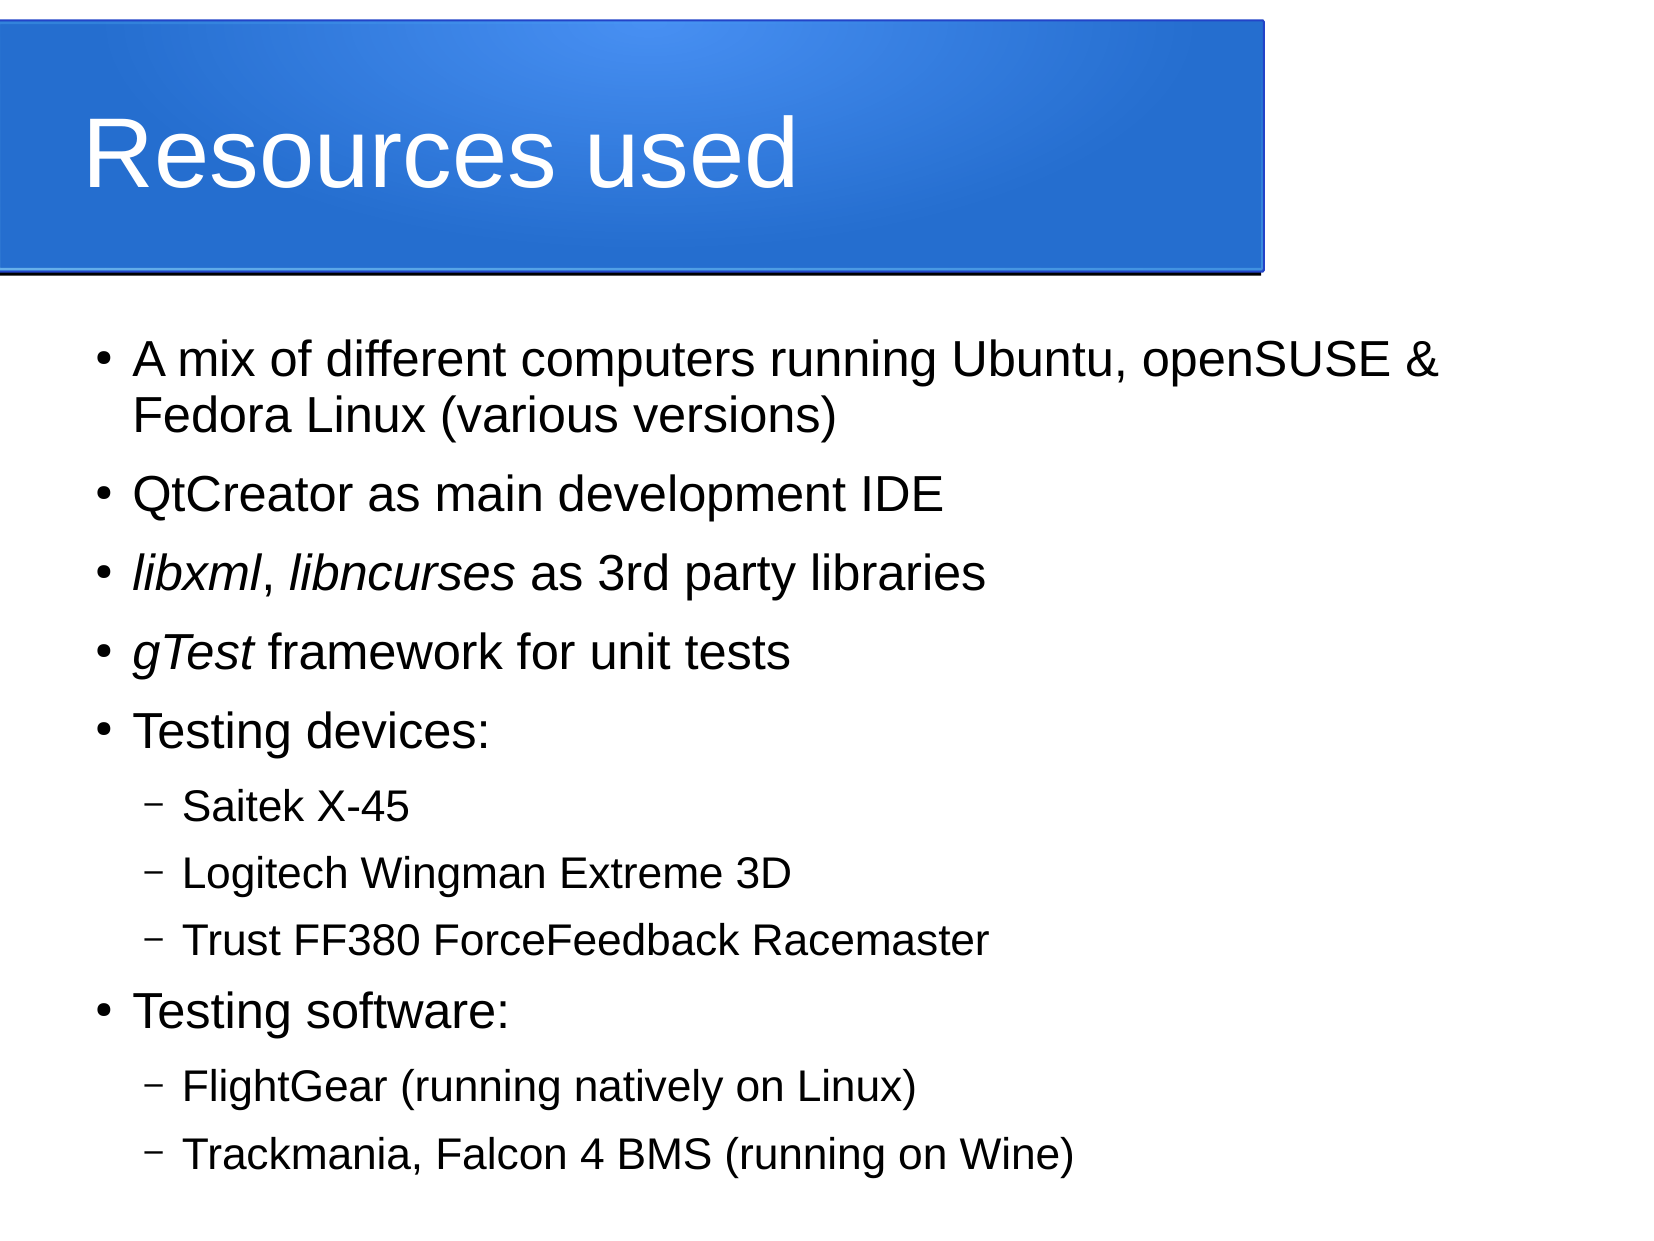

# Resources used
A mix of different computers running Ubuntu, openSUSE & Fedora Linux (various versions)
QtCreator as main development IDE
libxml, libncurses as 3rd party libraries
gTest framework for unit tests
Testing devices:
Saitek X-45
Logitech Wingman Extreme 3D
Trust FF380 ForceFeedback Racemaster
Testing software:
FlightGear (running natively on Linux)
Trackmania, Falcon 4 BMS (running on Wine)